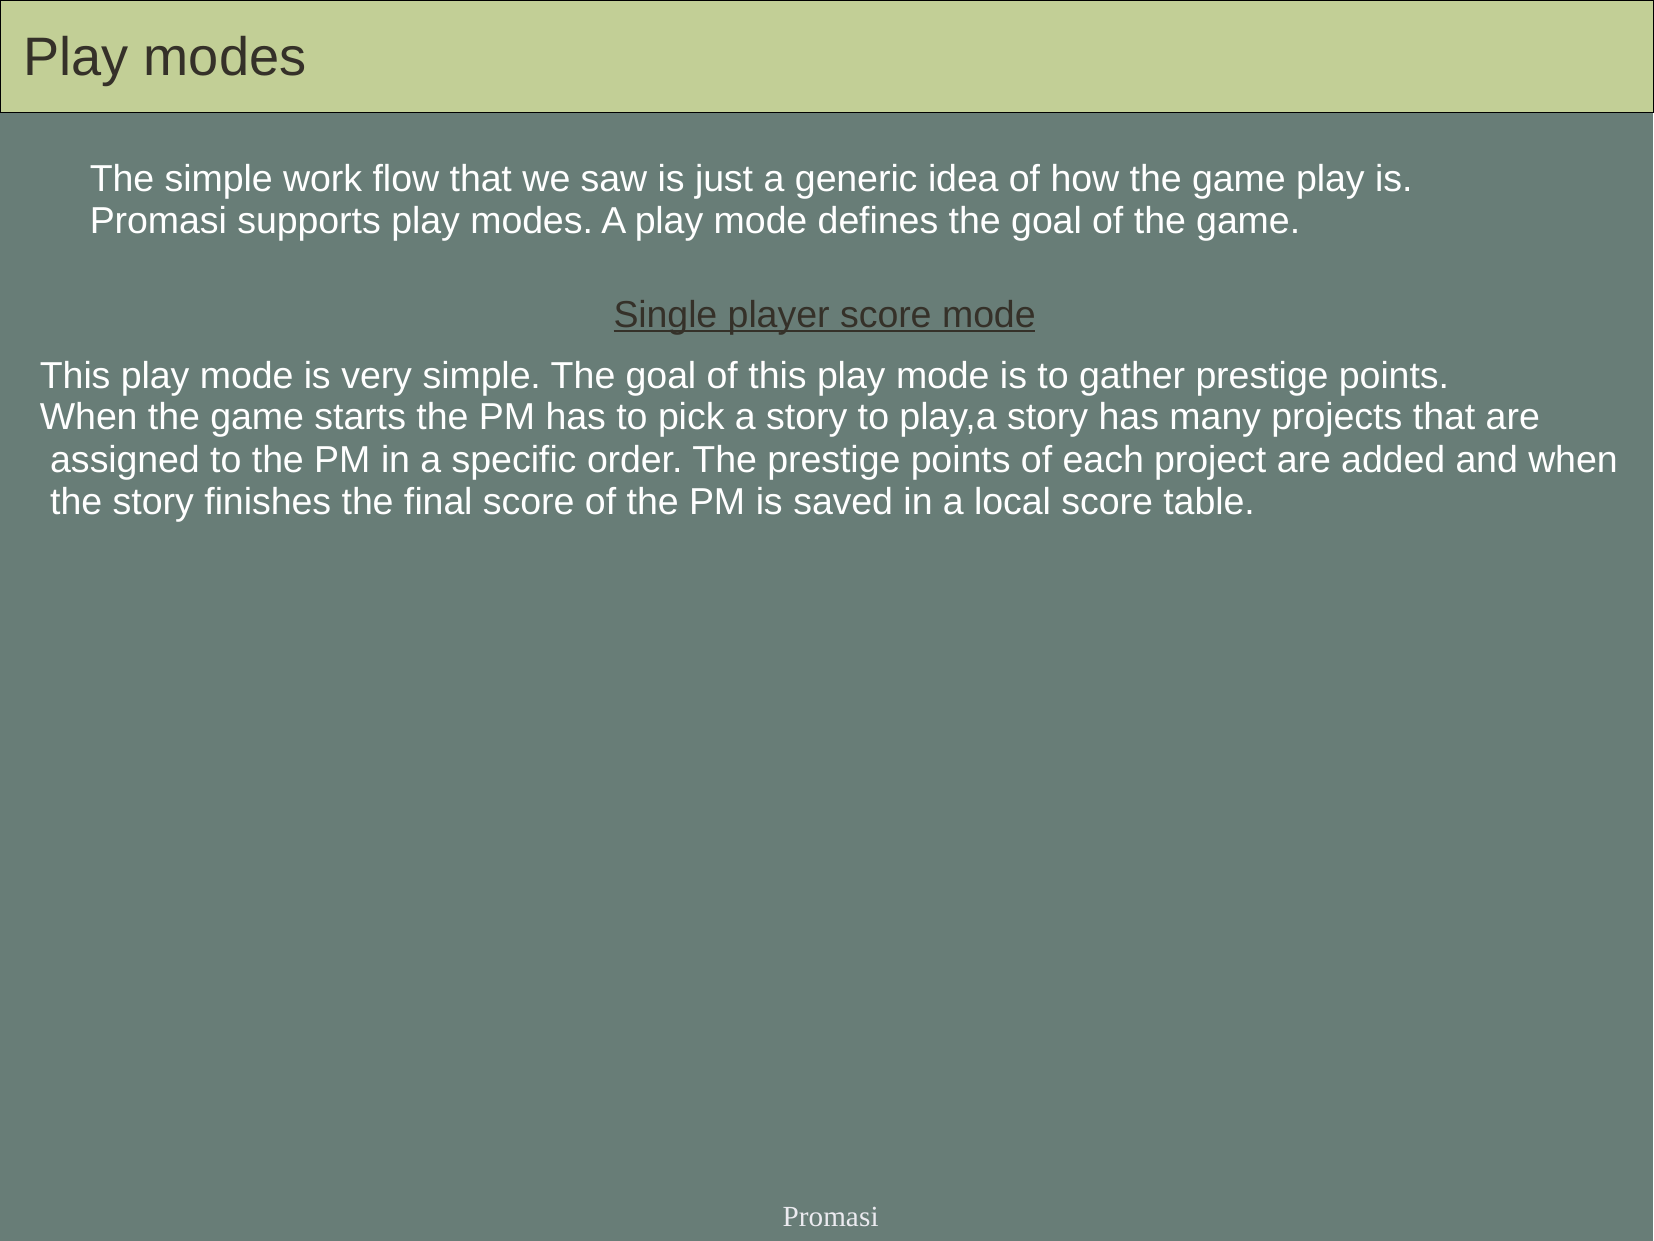

# Play modes
The simple work flow that we saw is just a generic idea of how the game play is.
Promasi supports play modes. A play mode defines the goal of the game.
Single player score mode
This play mode is very simple. The goal of this play mode is to gather prestige points.
When the game starts the PM has to pick a story to play,a story has many projects that are
 assigned to the PM in a specific order. The prestige points of each project are added and when
 the story finishes the final score of the PM is saved in a local score table.